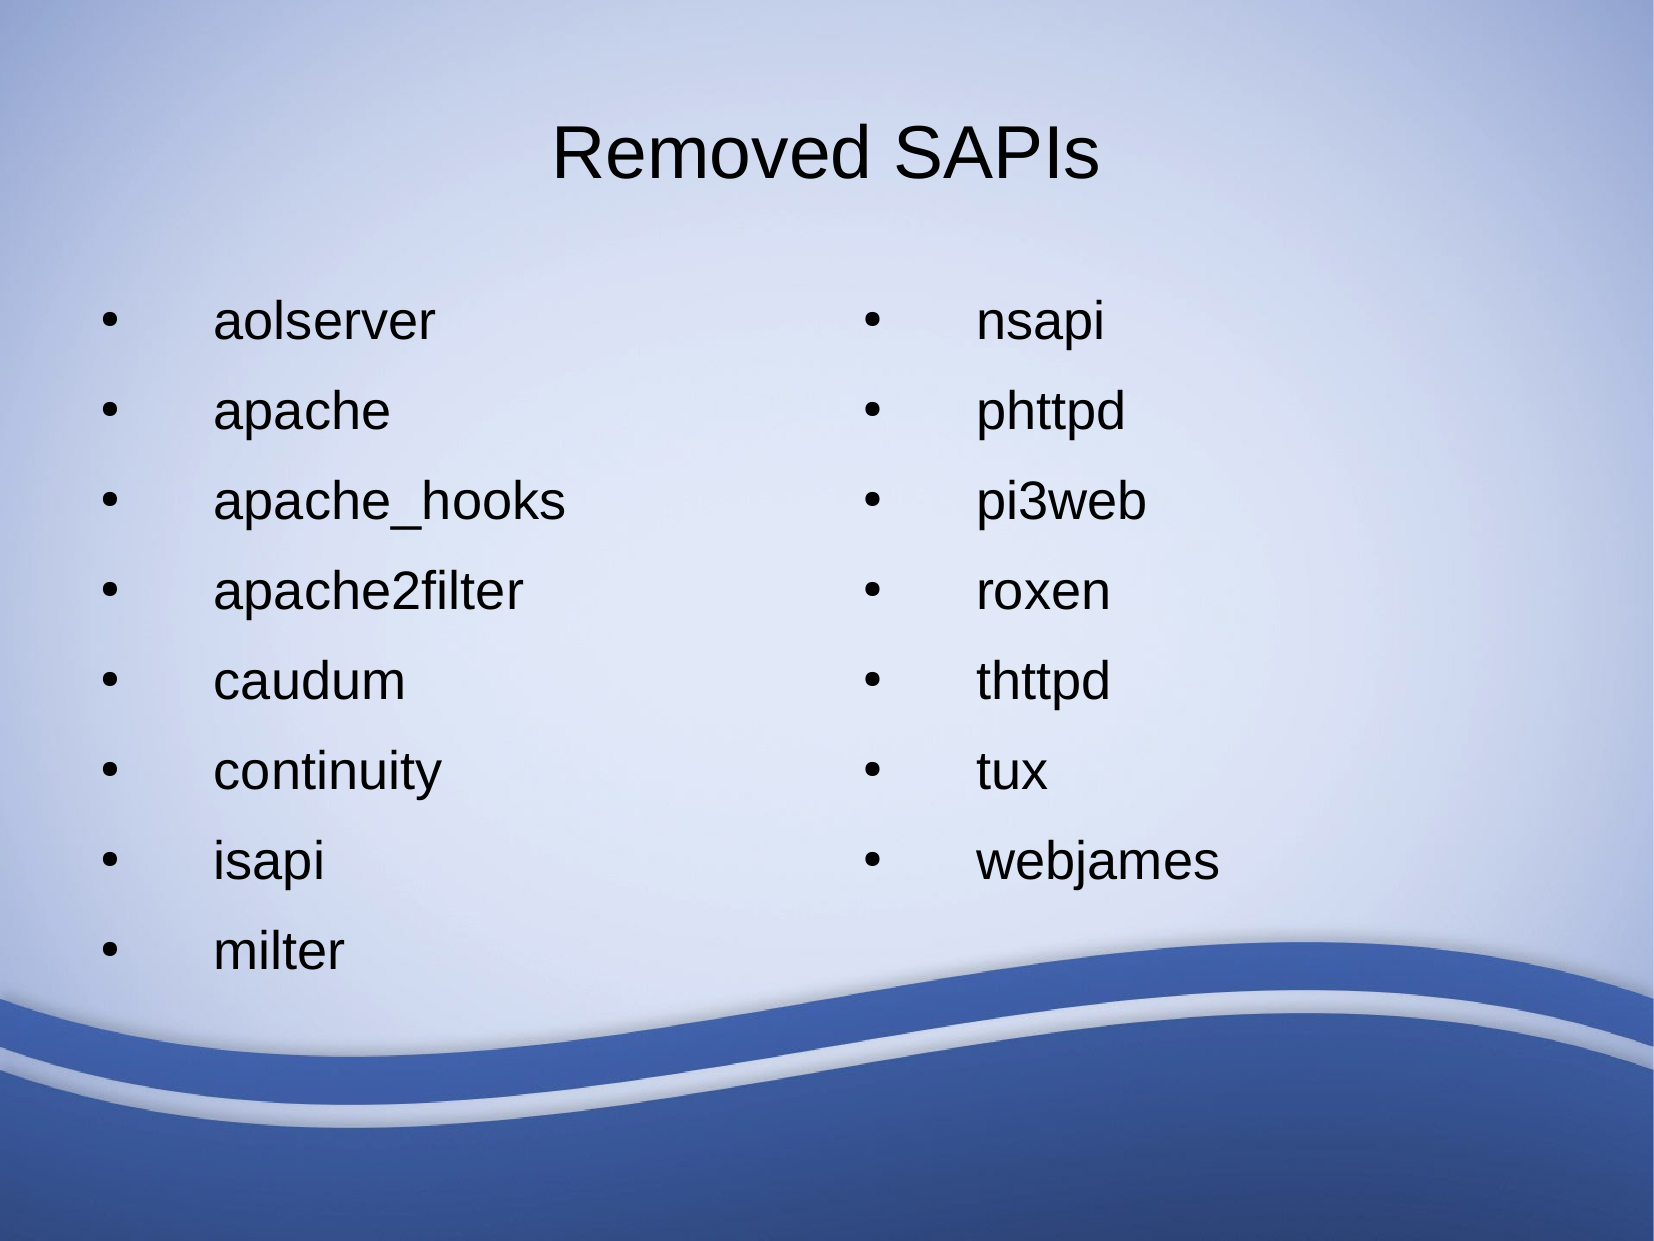

# Removed SAPIs
 aolserver
 apache
 apache_hooks
 apache2filter
 caudum
 continuity
 isapi
 milter
 nsapi
 phttpd
 pi3web
 roxen
 thttpd
 tux
 webjames